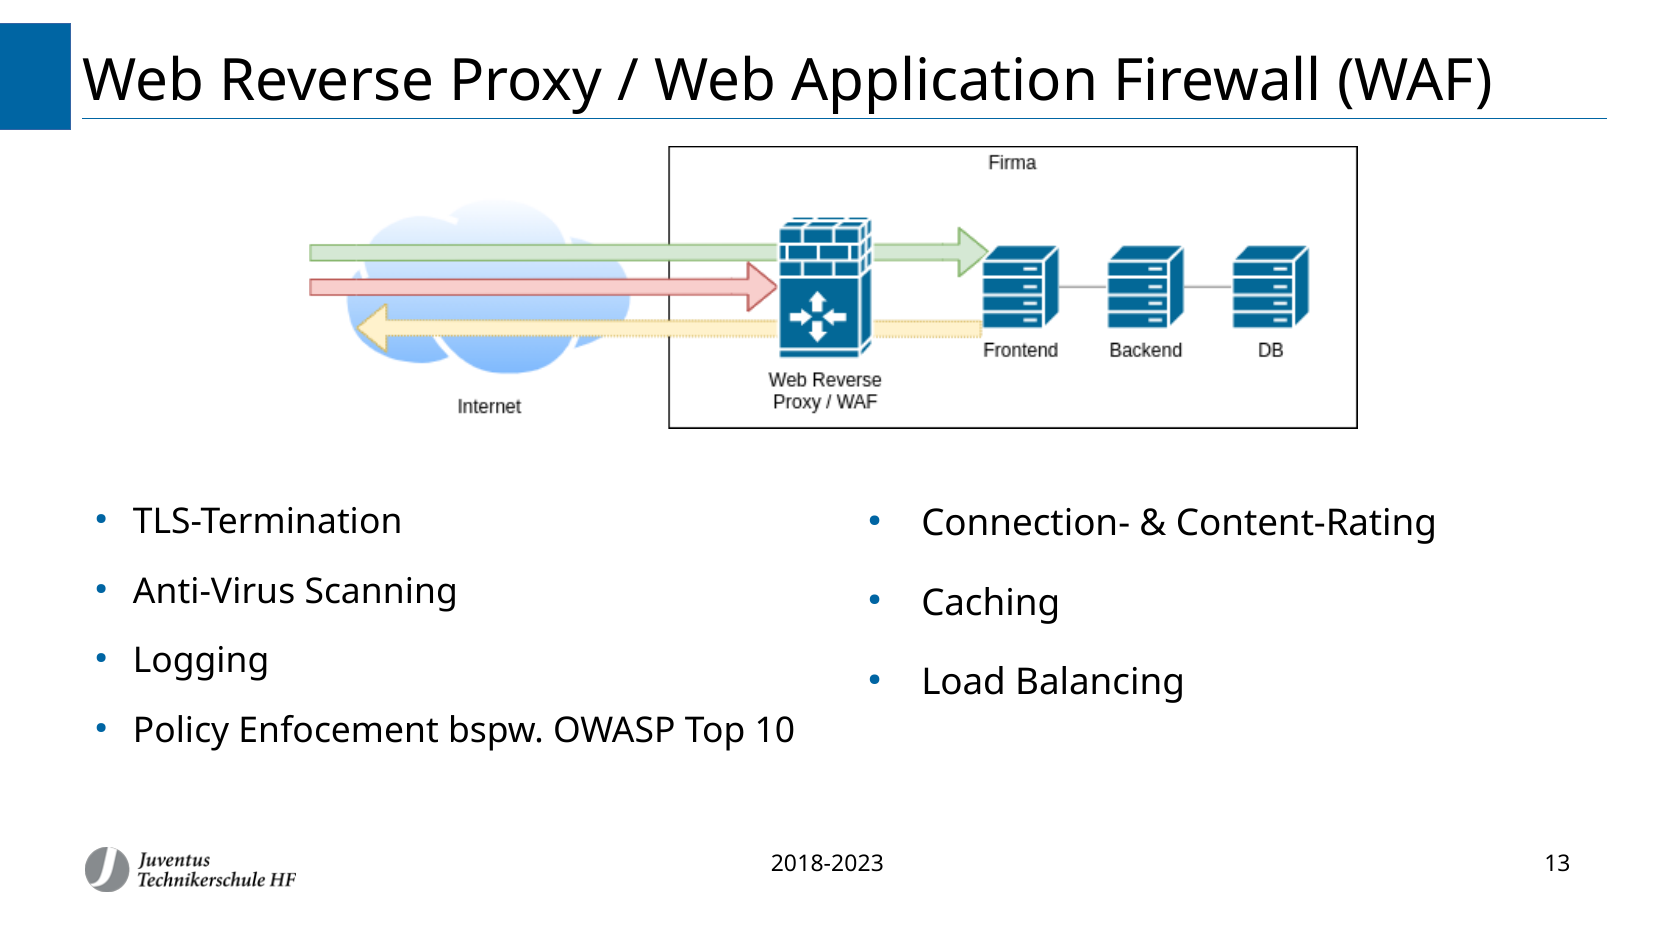

# Web Reverse Proxy / Web Application Firewall (WAF)
TLS-Termination
Anti-Virus Scanning
Logging
Policy Enfocement bspw. OWASP Top 10
Connection- & Content-Rating
Caching
Load Balancing
2018-2023
13